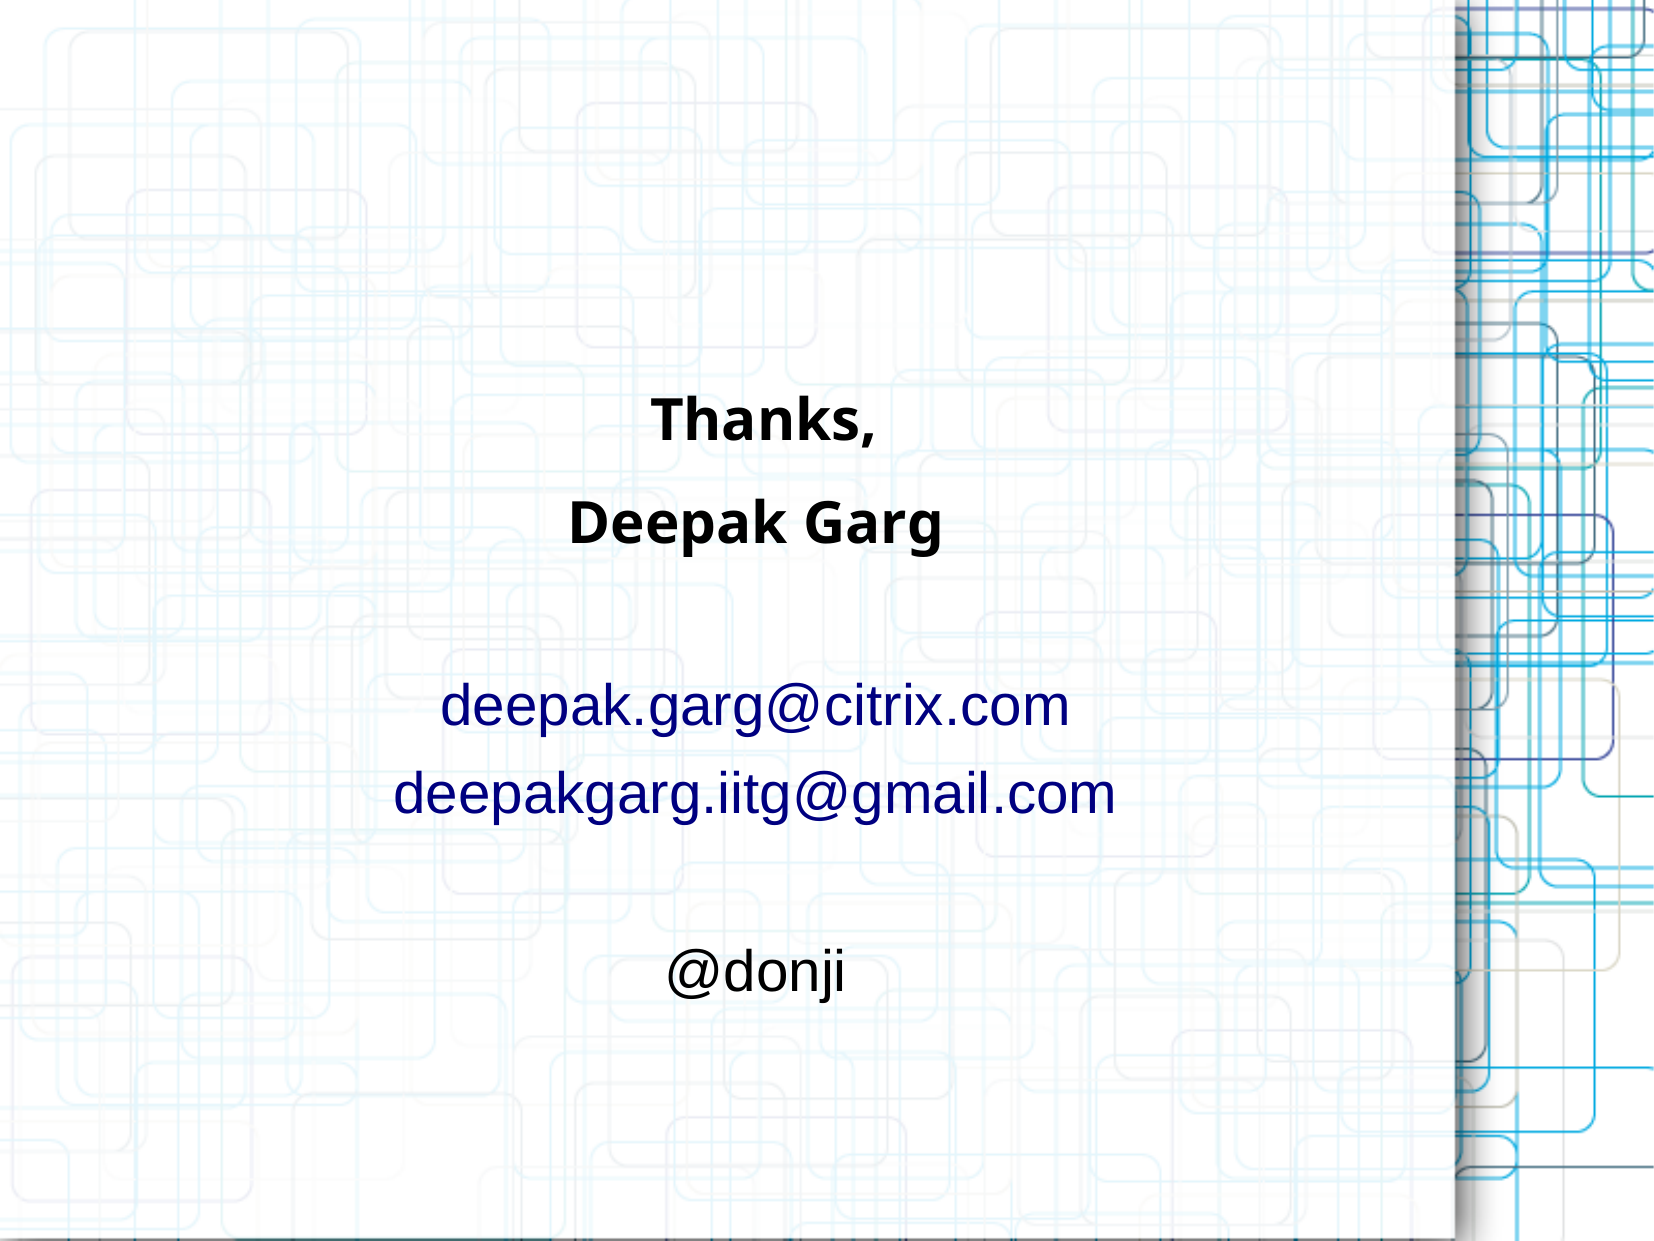

# Thanks,
Deepak Garg
deepak.garg@citrix.com
deepakgarg.iitg@gmail.com
@donji